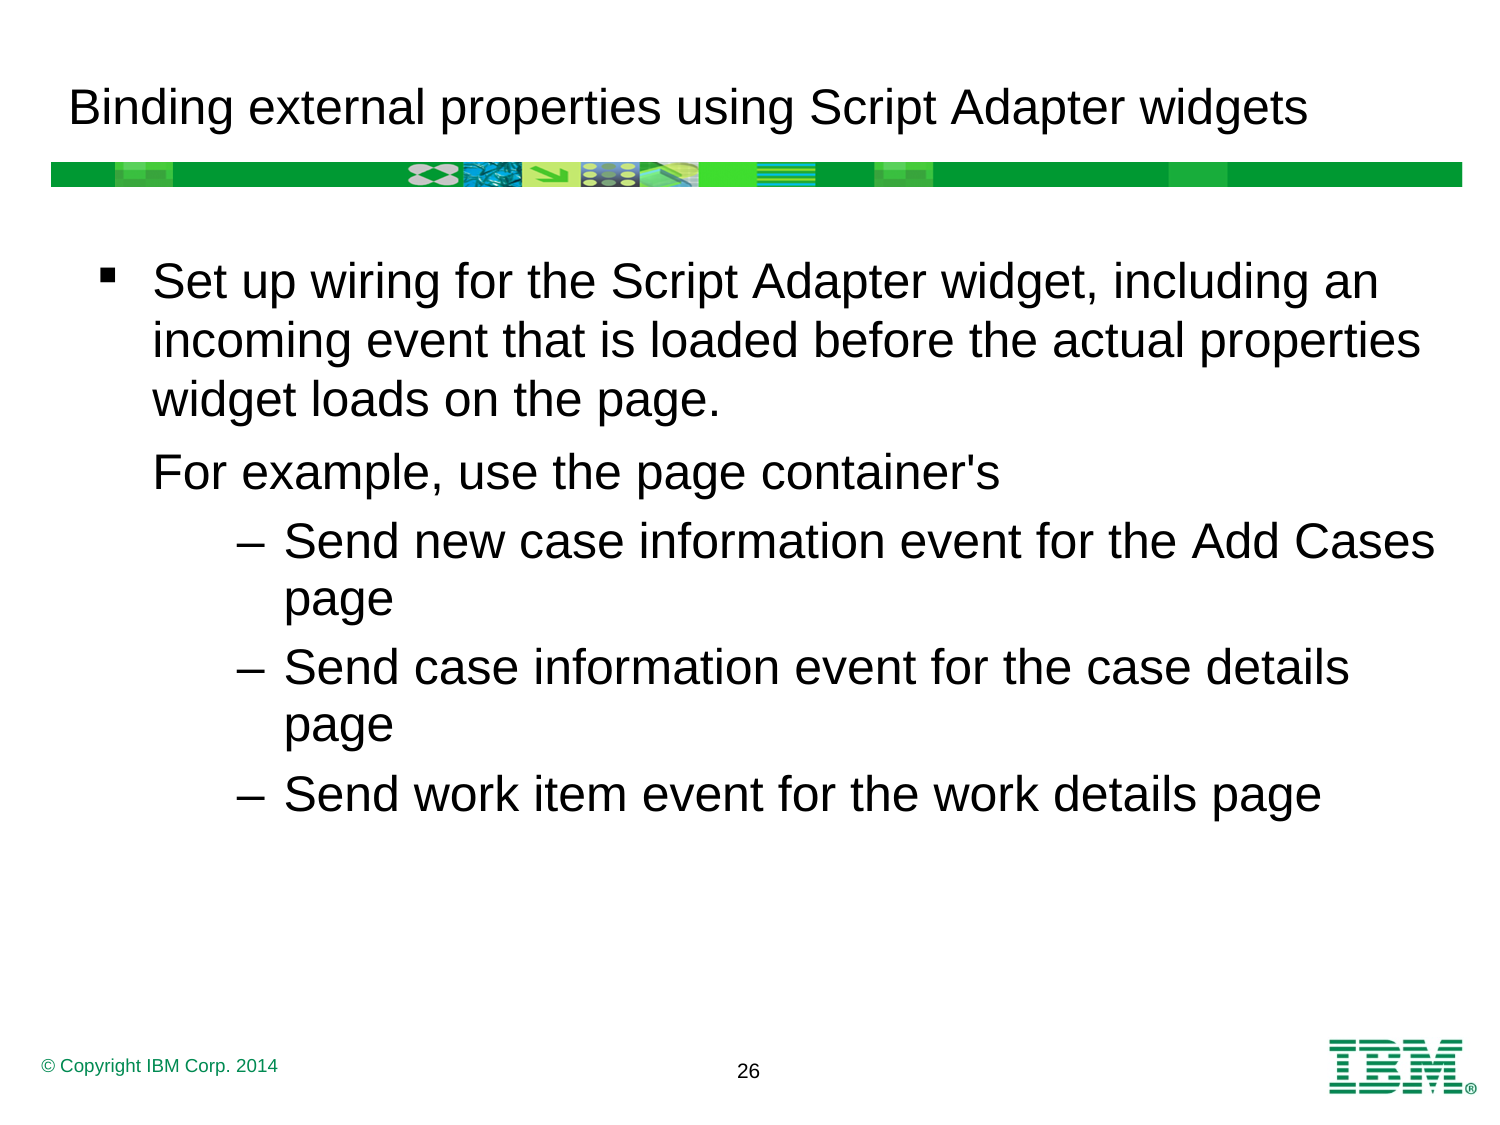

# Binding external properties using Script Adapter widgets
Set up wiring for the Script Adapter widget, including an incoming event that is loaded before the actual properties widget loads on the page.
For example, use the page container's
Send new case information event for the Add Cases page
Send case information event for the case details page
Send work item event for the work details page
26